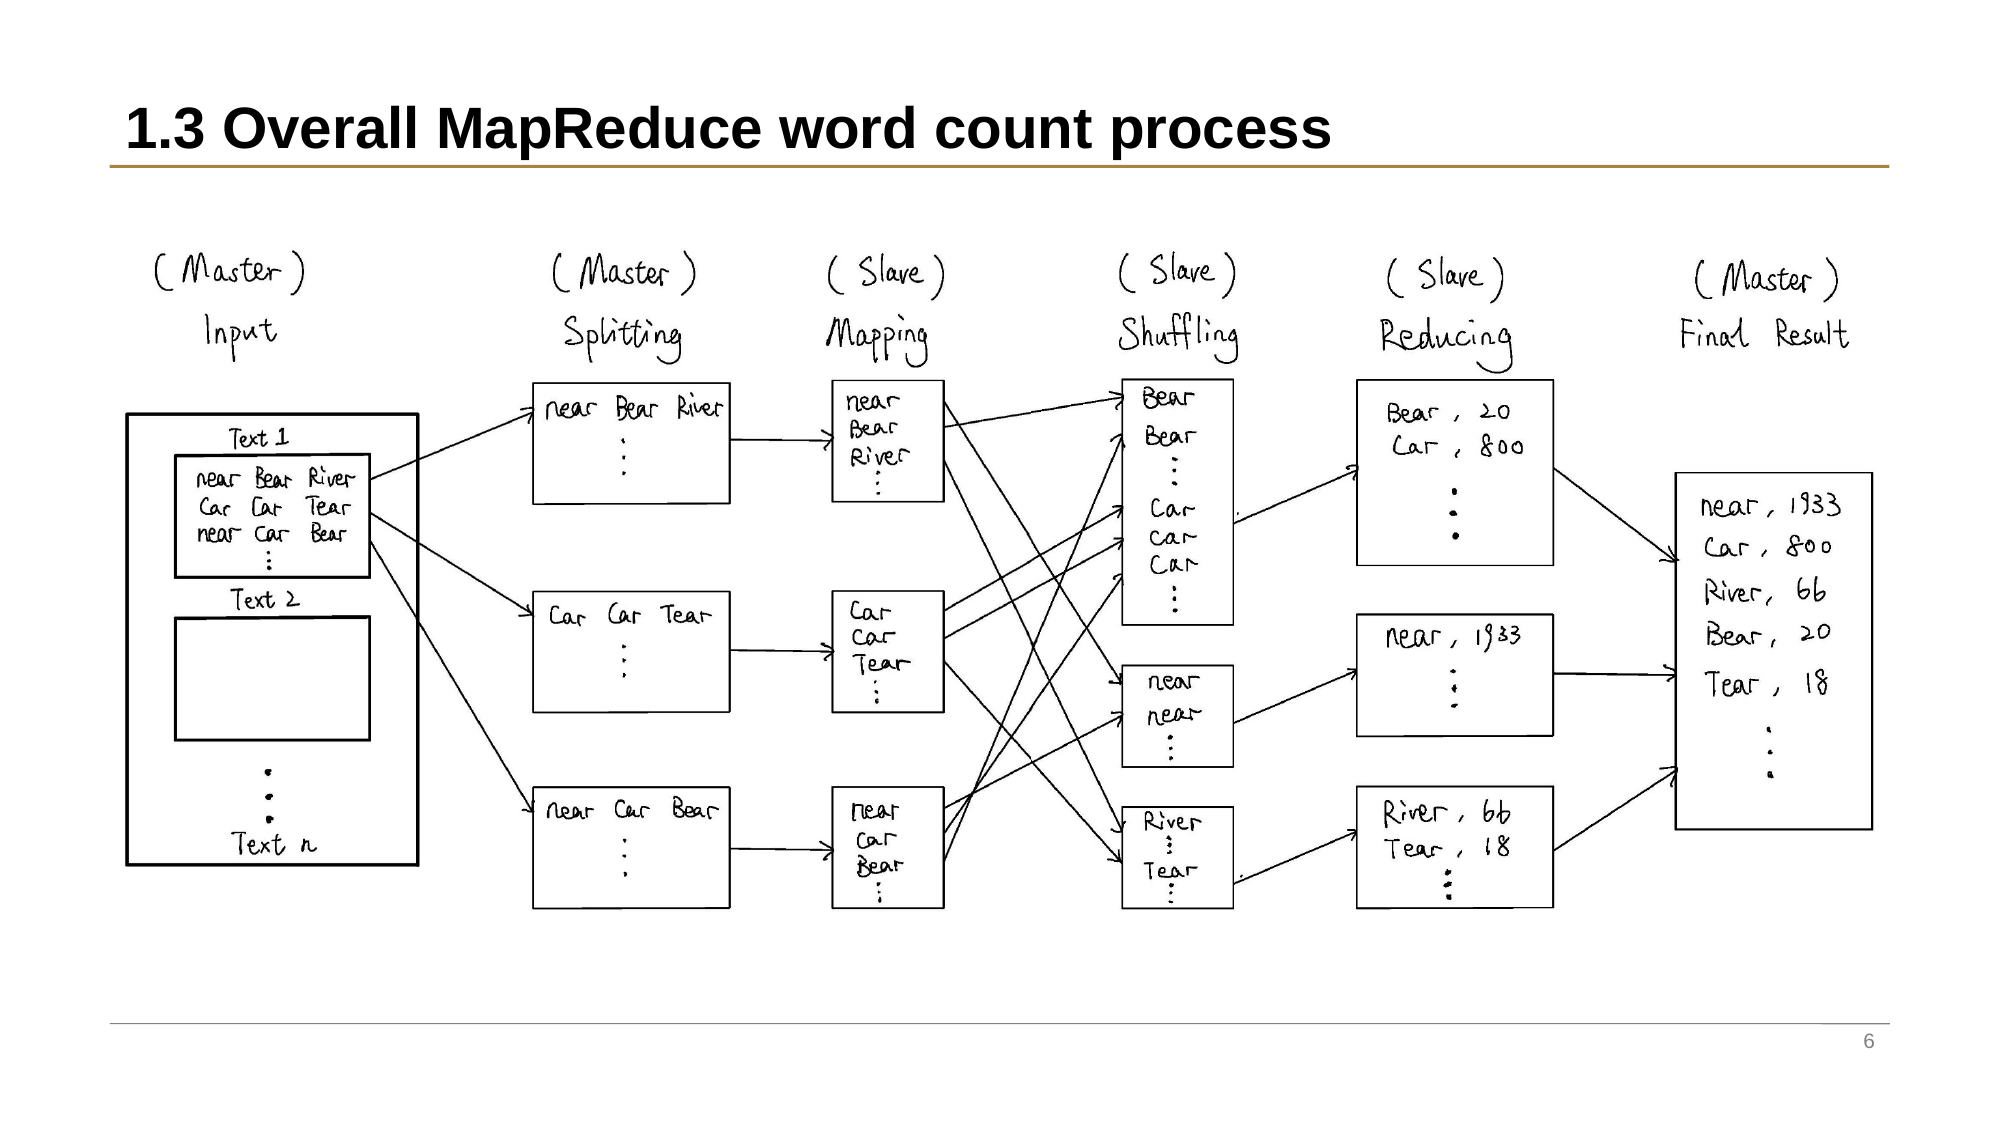

# 1.3 Overall MapReduce word count process
4